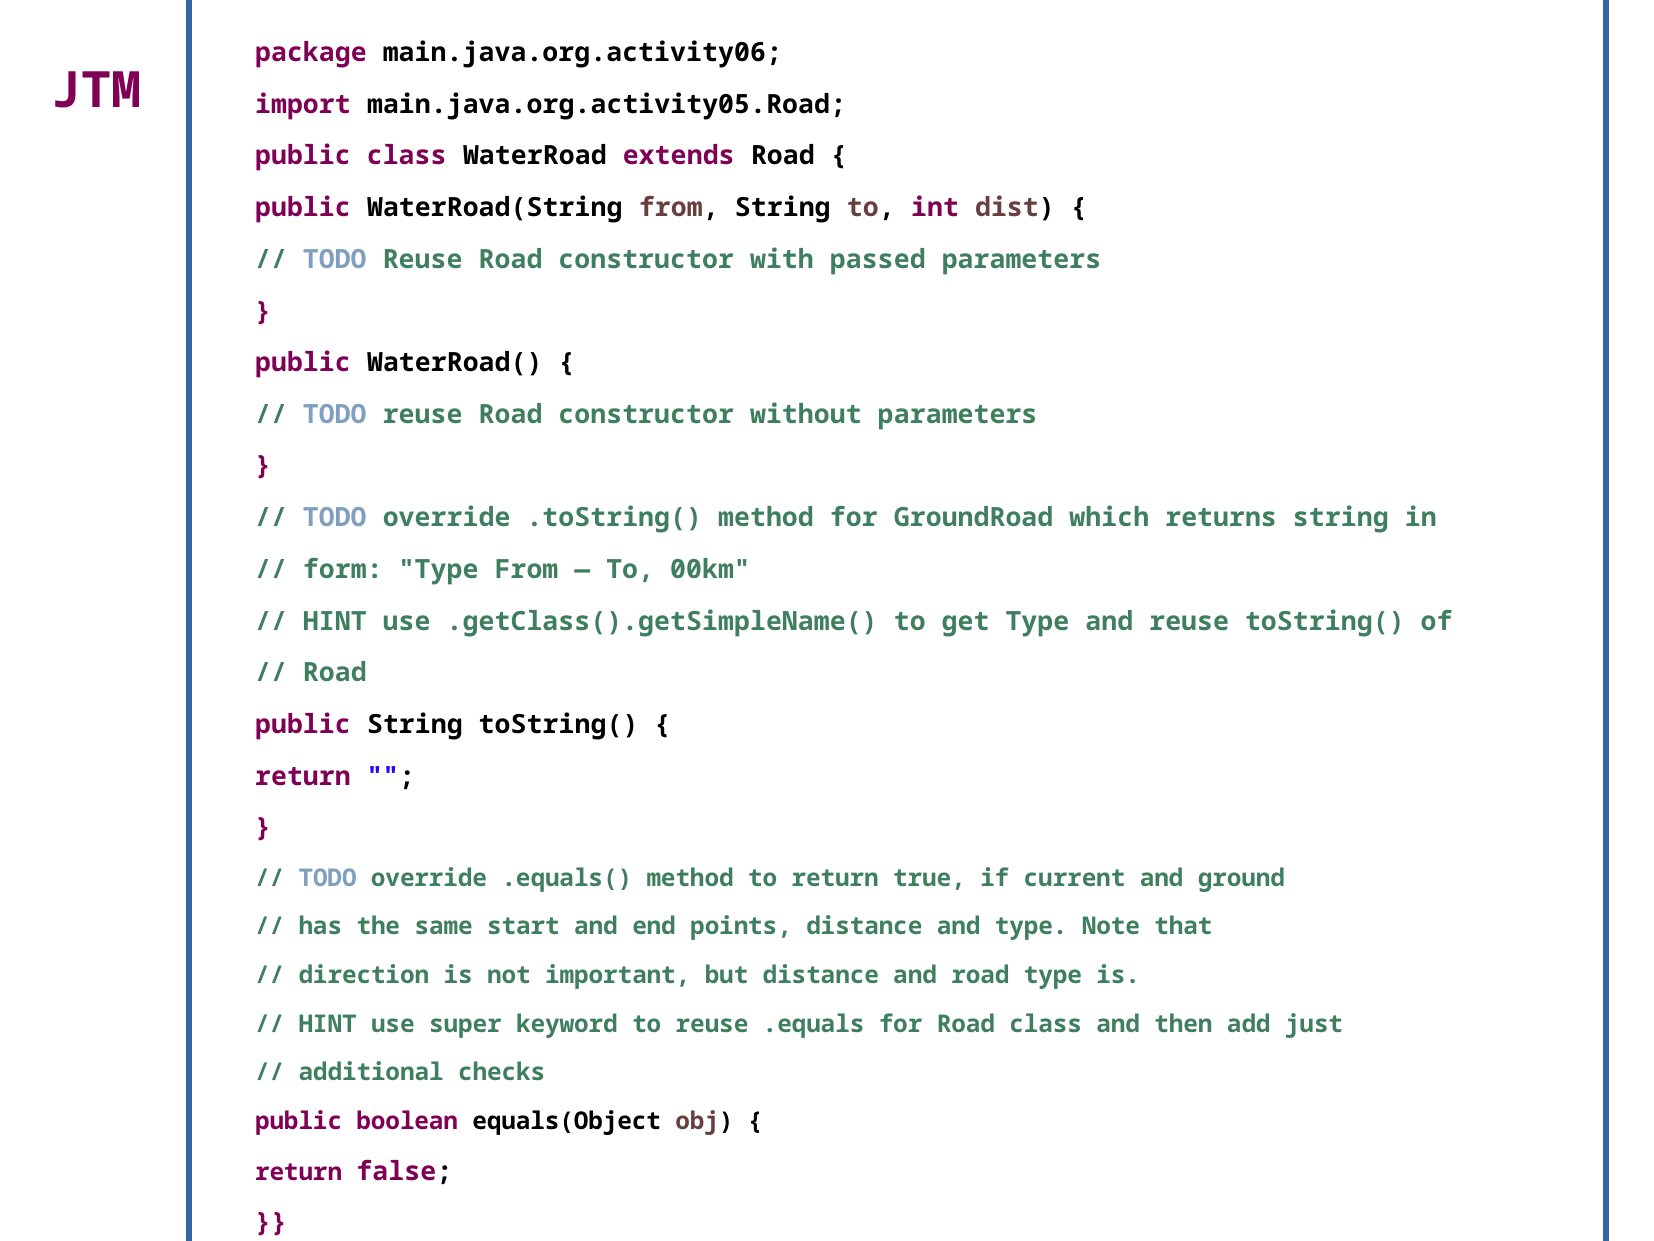

JTM
# package main.java.org.activity06;
import main.java.org.activity05.Road;
public class WaterRoad extends Road {
public WaterRoad(String from, String to, int dist) {
// TODO Reuse Road constructor with passed parameters
}
public WaterRoad() {
// TODO reuse Road constructor without parameters
}
// TODO override .toString() method for GroundRoad which returns string in
// form: "Type From — To, 00km"
// HINT use .getClass().getSimpleName() to get Type and reuse toString() of
// Road
public String toString() {
return "";
}
// TODO override .equals() method to return true, if current and ground
// has the same start and end points, distance and type. Note that
// direction is not important, but distance and road type is.
// HINT use super keyword to reuse .equals for Road class and then add just
// additional checks
public boolean equals(Object obj) {
return false;
}}